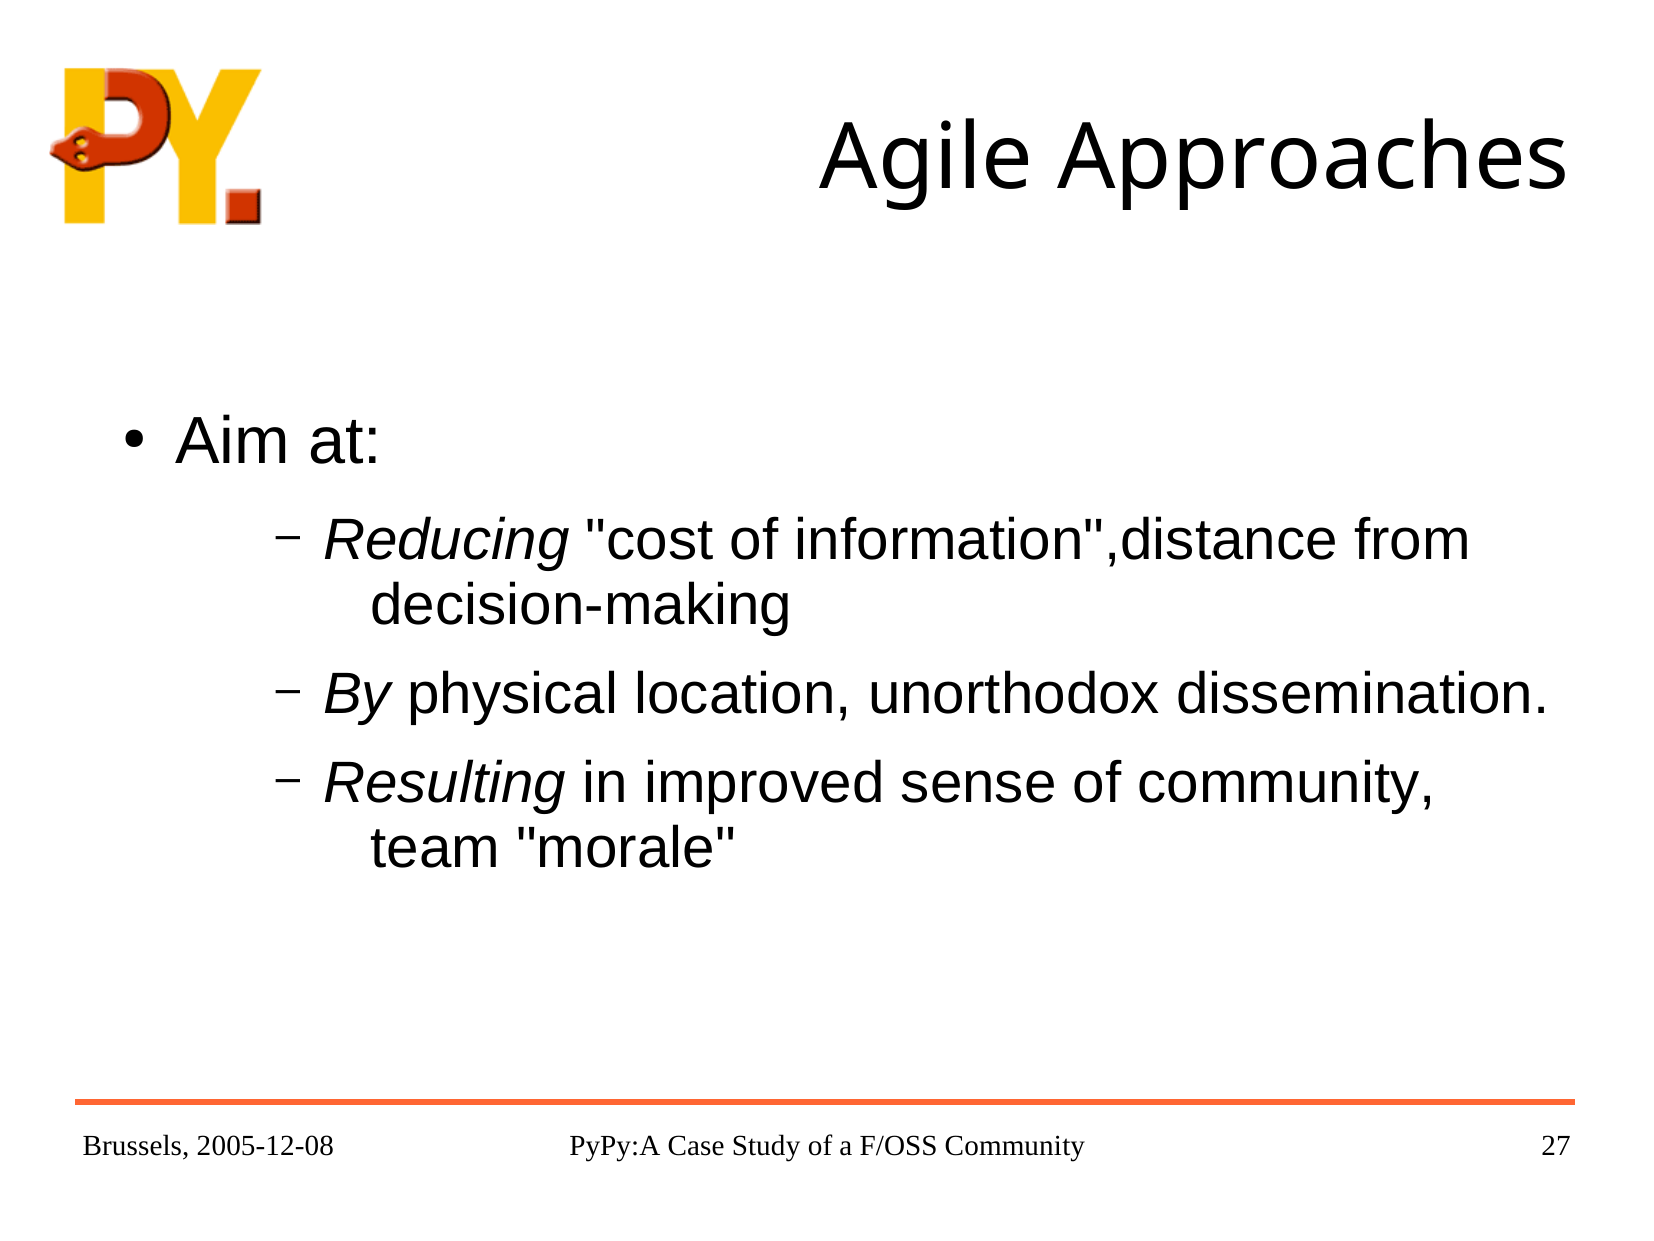

# Agile Approaches
Aim at:
Reducing "cost of information",distance from decision-making
By physical location, unorthodox dissemination.
Resulting in improved sense of community, team "morale"
Brussels, 2005-12-08
PyPy: A Case Study of a F/OSS Community
27